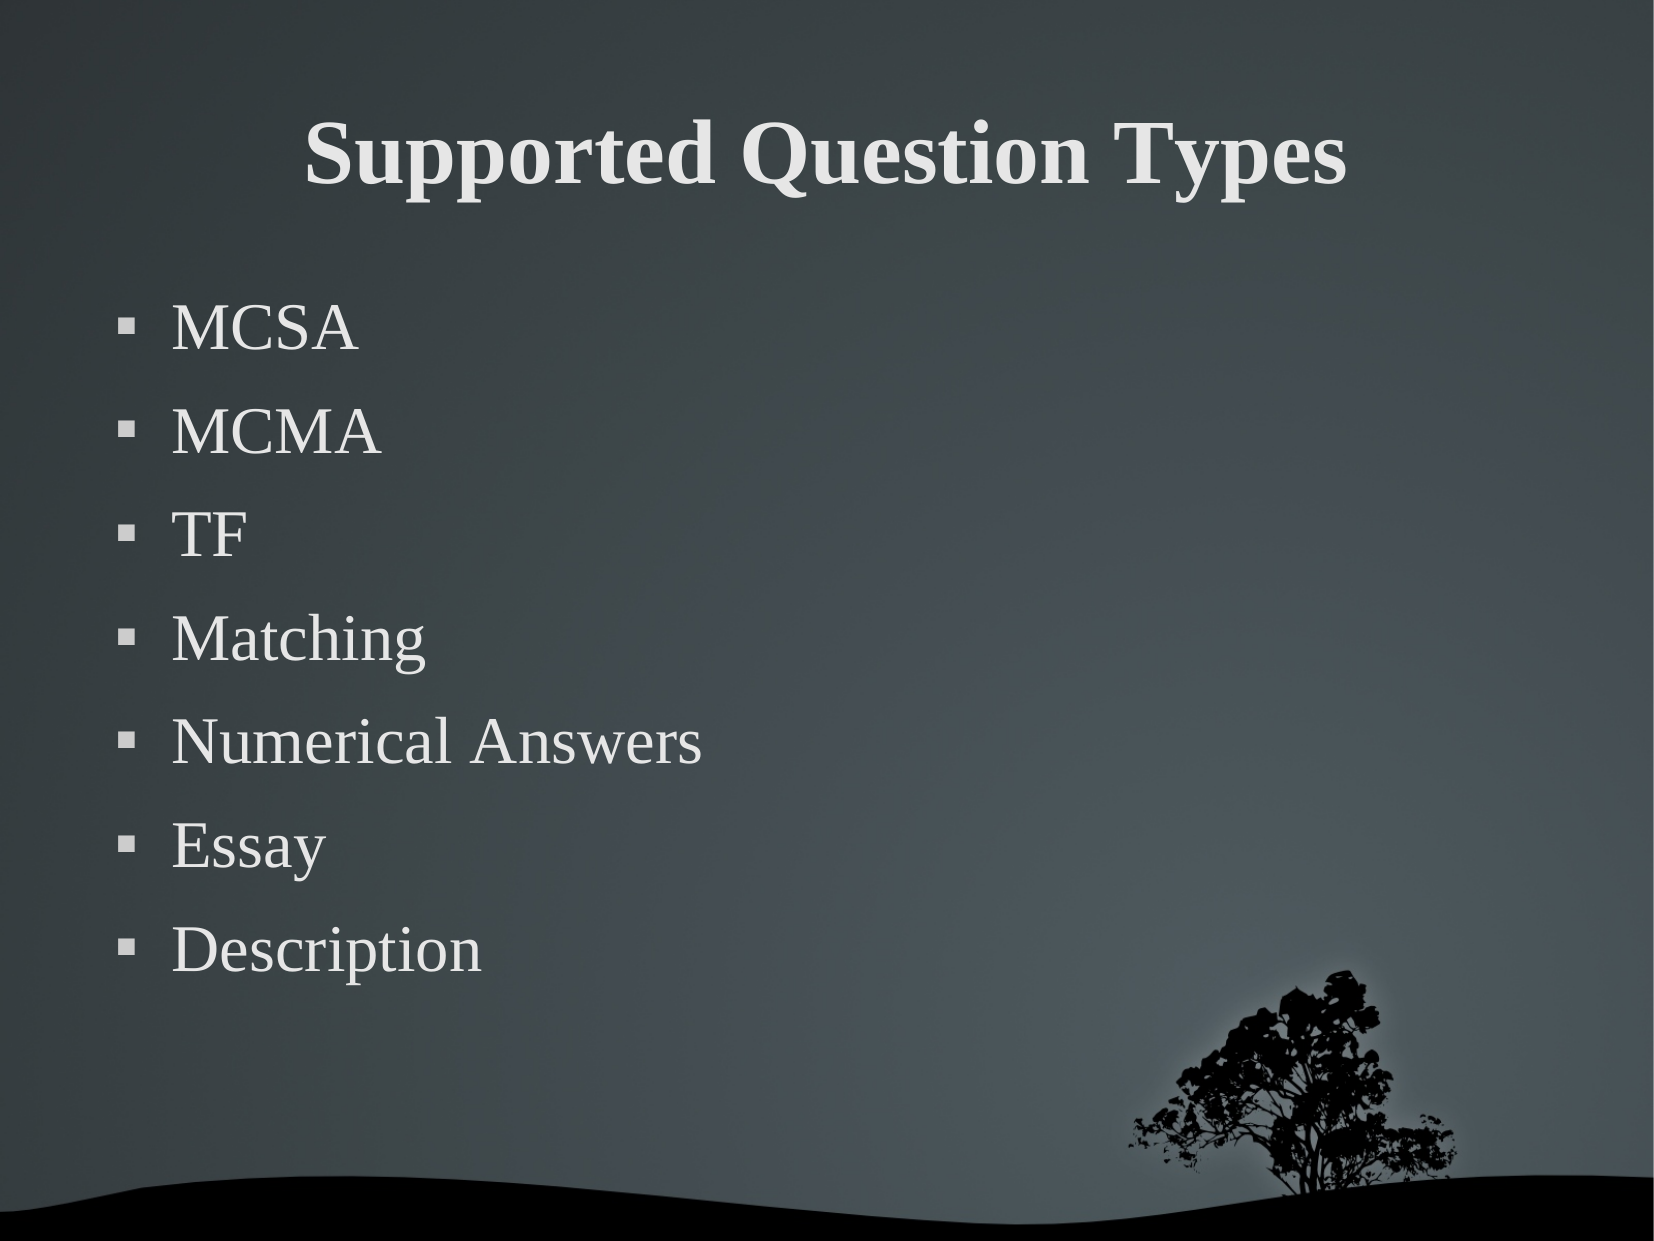

# Supported Question Types
MCSA
MCMA
TF
Matching
Numerical Answers
Essay
Description